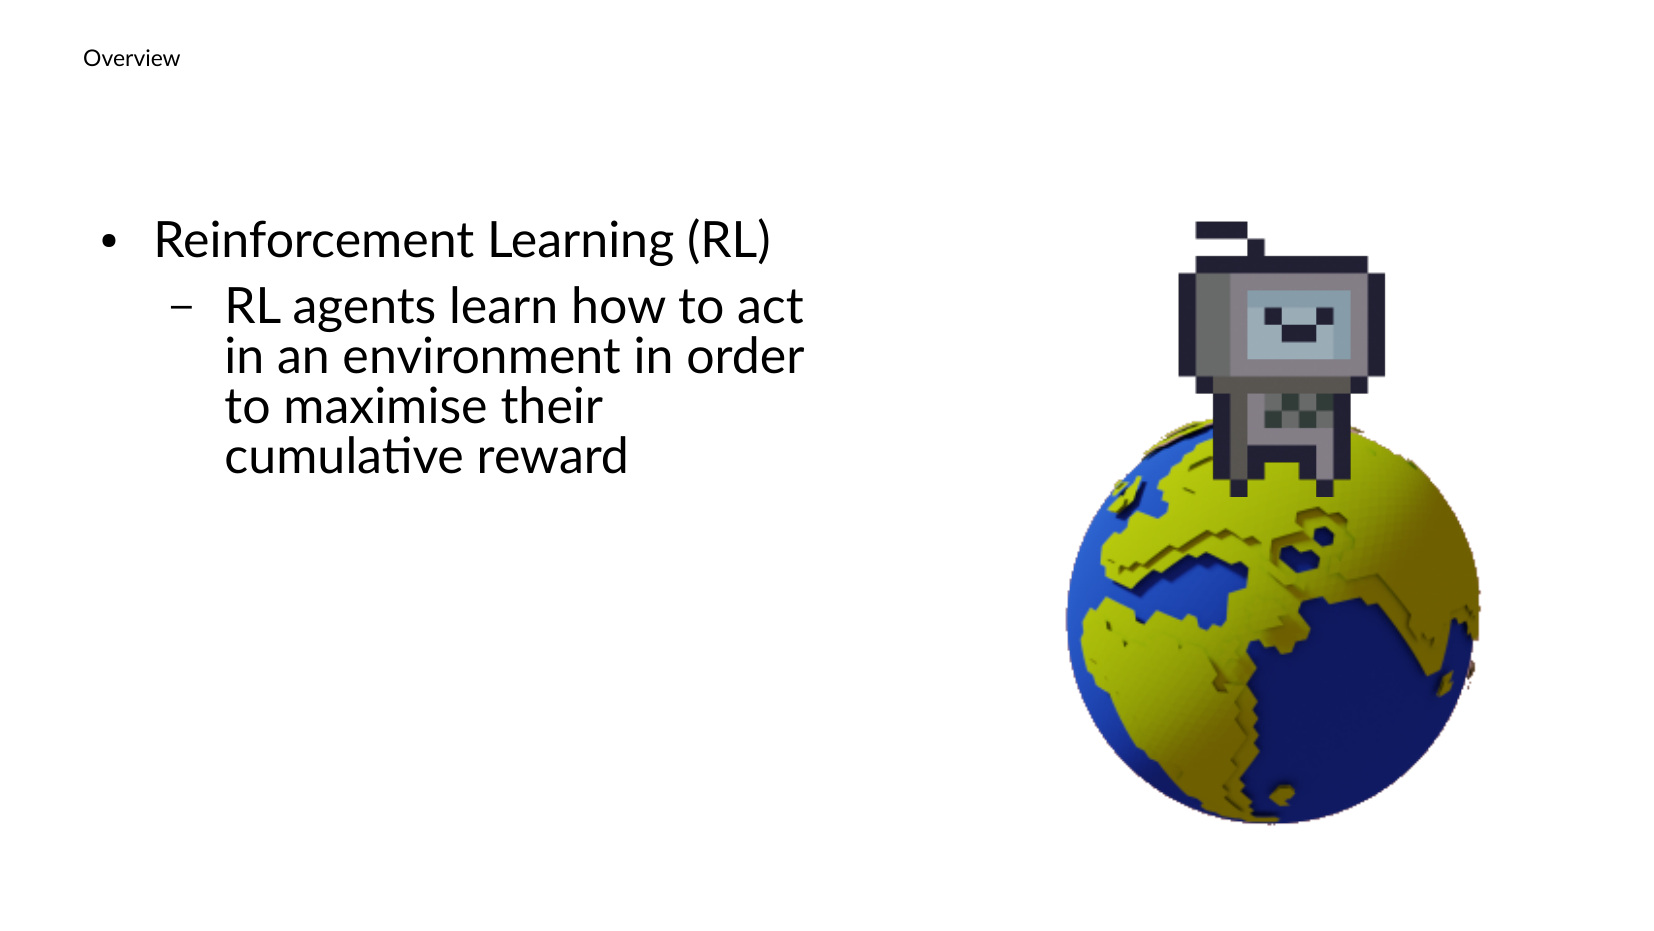

# Overview
Reinforcement Learning (RL)
RL agents learn how to act in an environment in order to maximise their cumulative reward